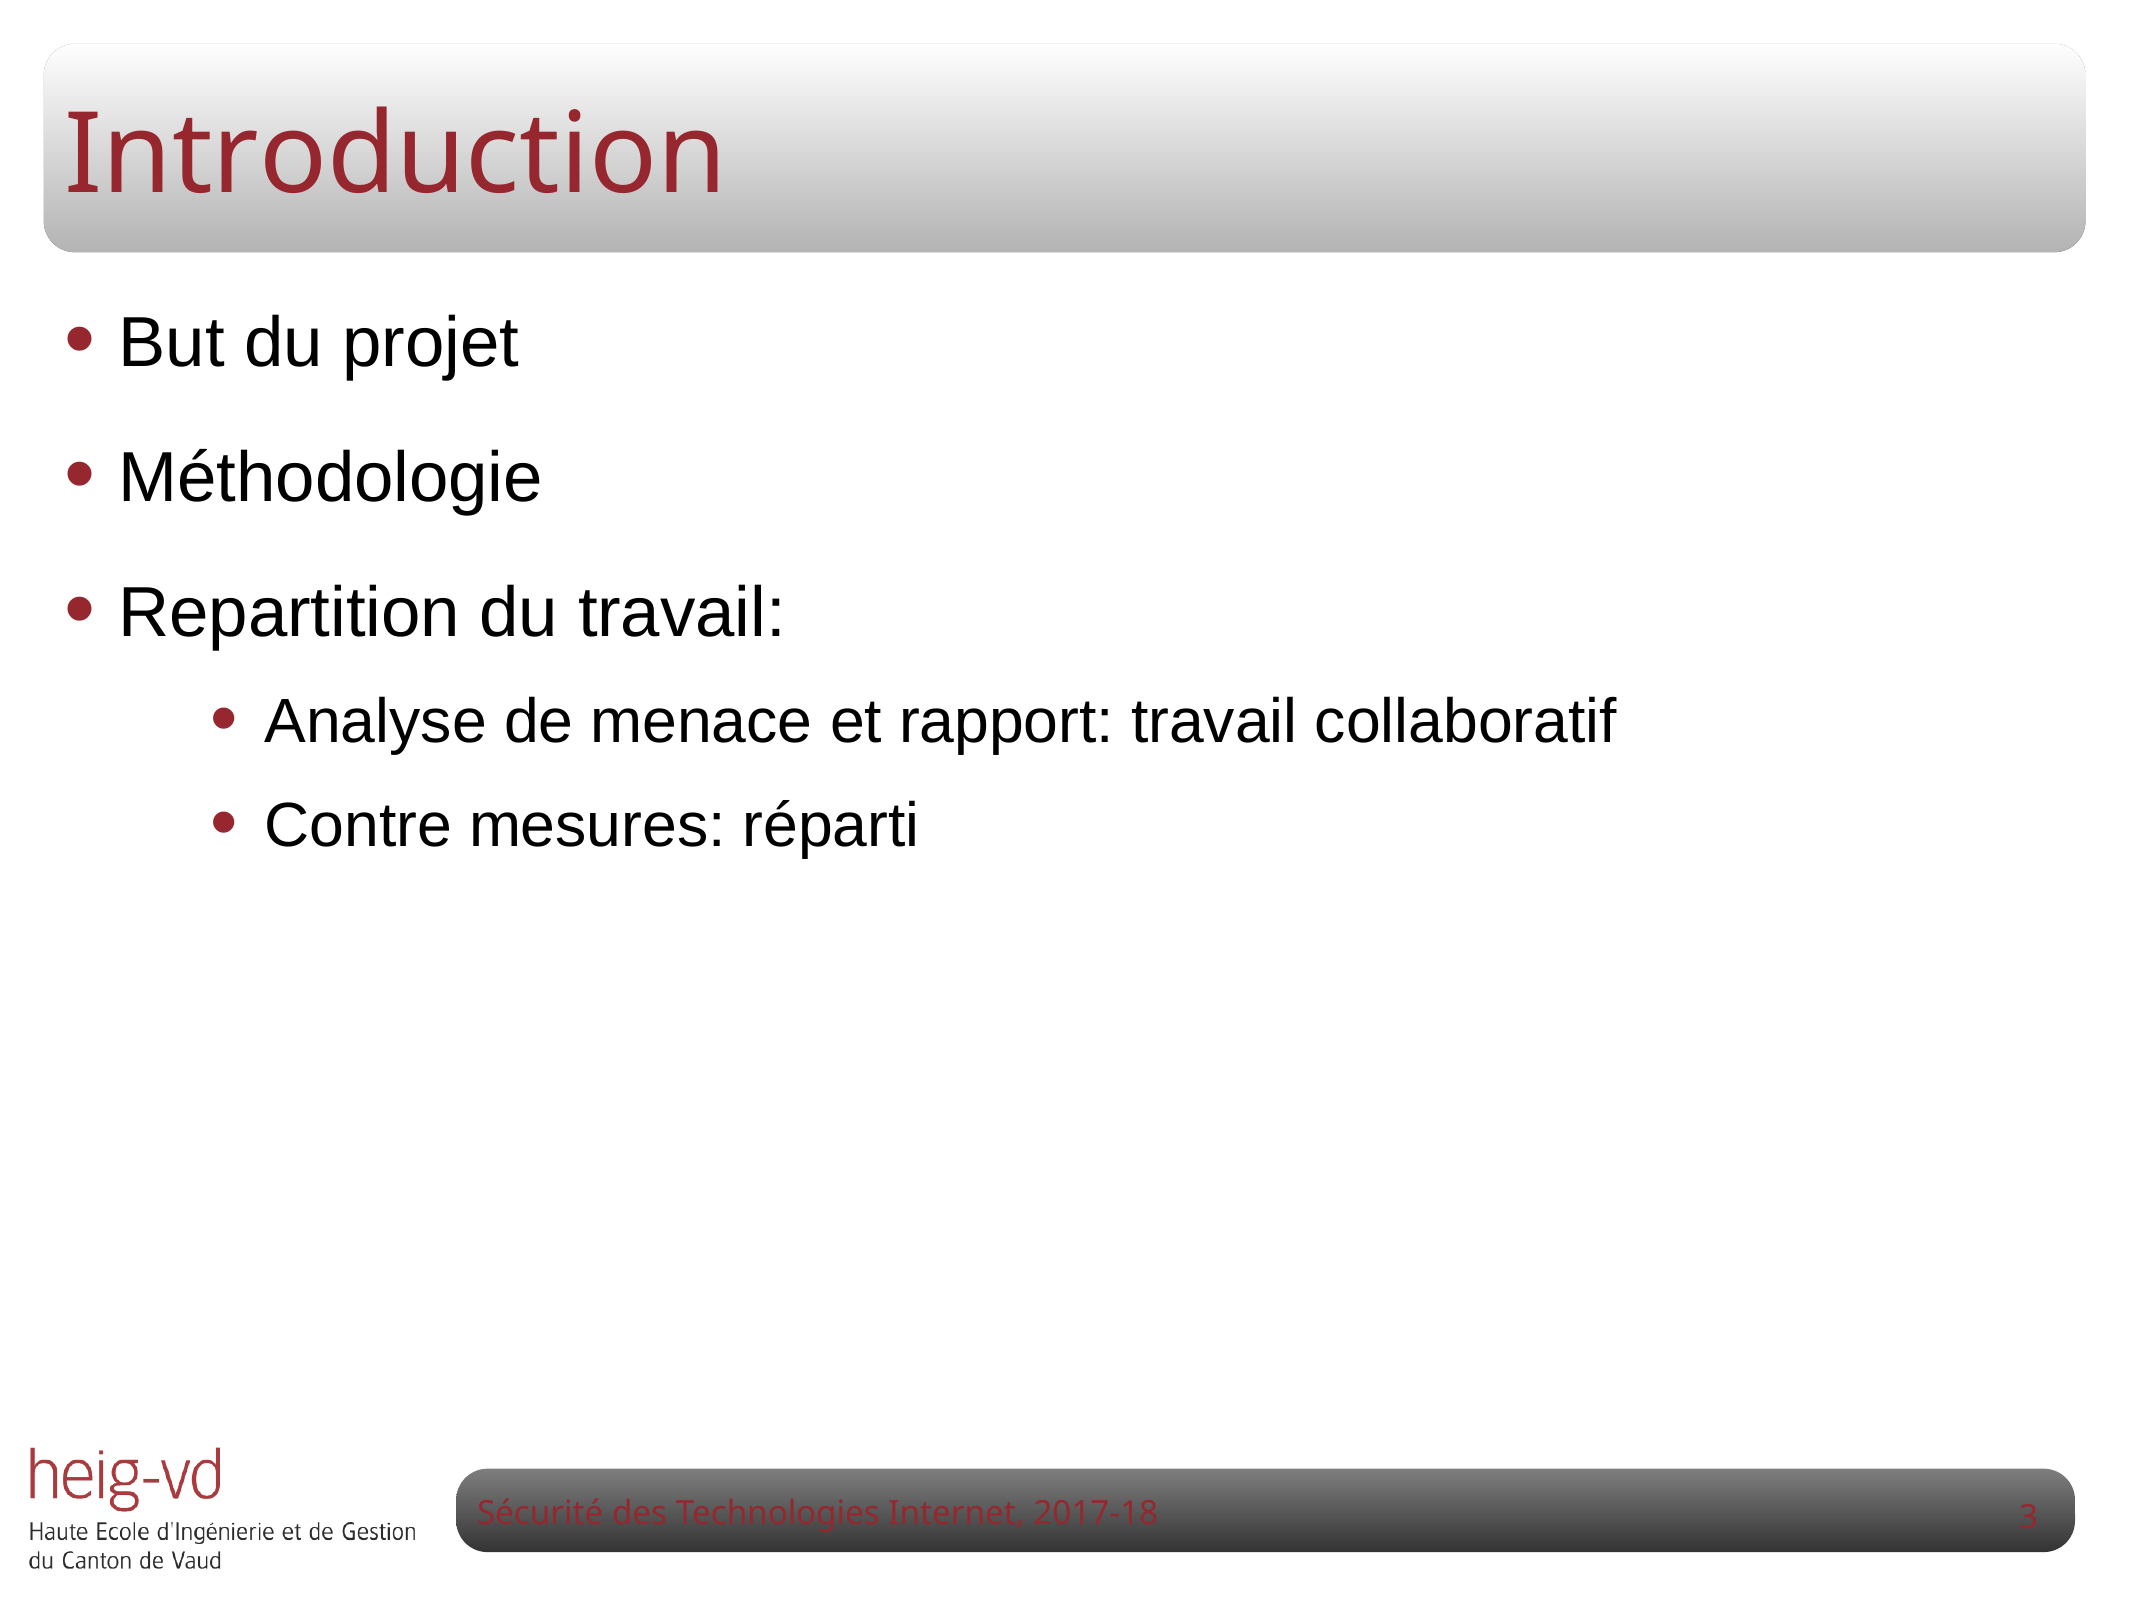

# Introduction
But du projet
Méthodologie
Repartition du travail:
Analyse de menace et rapport: travail collaboratif
Contre mesures: réparti